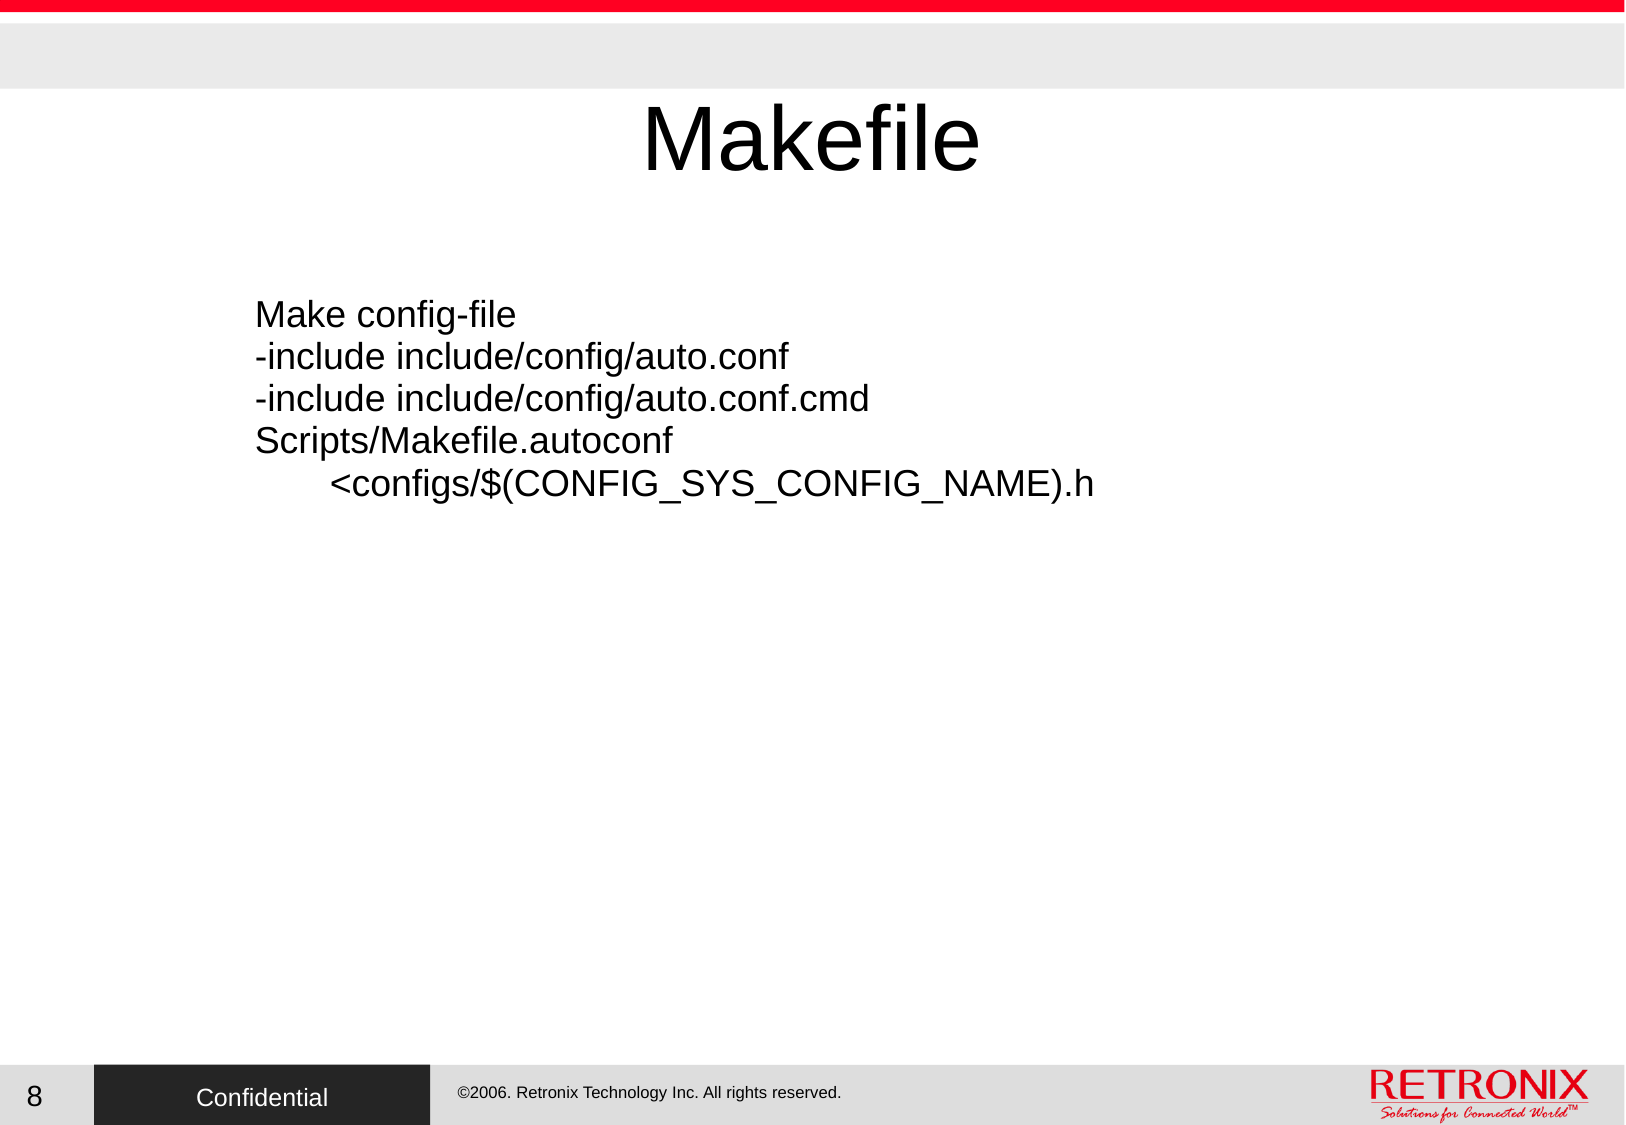

# Makefile
Make config-file
-include include/config/auto.conf
-include include/config/auto.conf.cmd
Scripts/Makefile.autoconf
	<configs/$(CONFIG_SYS_CONFIG_NAME).h